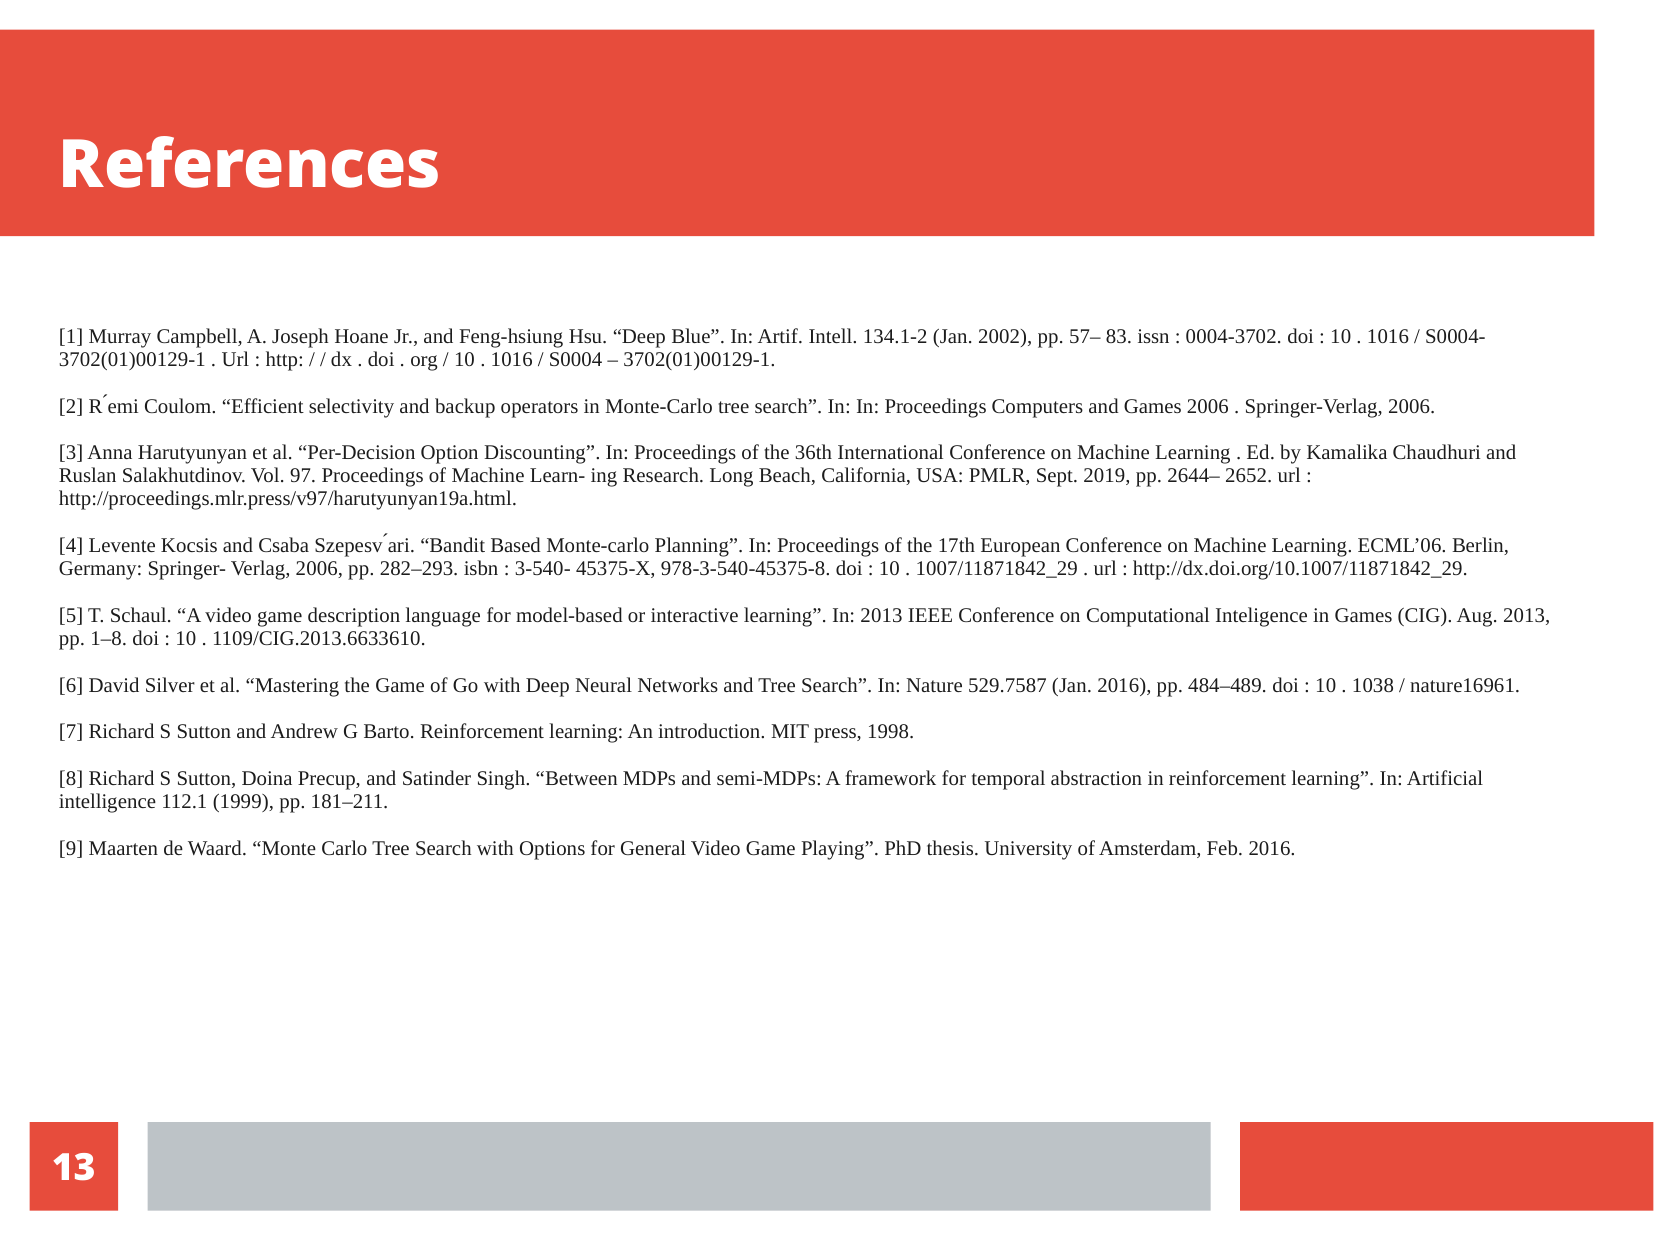

# References
[1] Murray Campbell, A. Joseph Hoane Jr., and Feng-hsiung Hsu. “Deep Blue”. In: Artif. Intell. 134.1-2 (Jan. 2002), pp. 57– 83. issn : 0004-3702. doi : 10 . 1016 / S0004-3702(01)00129-1 . Url : http: / / dx . doi . org / 10 . 1016 / S0004 – 3702(01)00129-1.
[2] R ́emi Coulom. “Efficient selectivity and backup operators in Monte-Carlo tree search”. In: In: Proceedings Computers and Games 2006 . Springer-Verlag, 2006.
[3] Anna Harutyunyan et al. “Per-Decision Option Discounting”. In: Proceedings of the 36th International Conference on Machine Learning . Ed. by Kamalika Chaudhuri and Ruslan Salakhutdinov. Vol. 97. Proceedings of Machine Learn- ing Research. Long Beach, California, USA: PMLR, Sept. 2019, pp. 2644– 2652. url : http://proceedings.mlr.press/v97/harutyunyan19a.html.
[4] Levente Kocsis and Csaba Szepesv ́ari. “Bandit Based Monte-carlo Planning”. In: Proceedings of the 17th European Conference on Machine Learning. ECML’06. Berlin, Germany: Springer- Verlag, 2006, pp. 282–293. isbn : 3-540- 45375-X, 978-3-540-45375-8. doi : 10 . 1007/11871842_29 . url : http://dx.doi.org/10.1007/11871842_29.
[5] T. Schaul. “A video game description language for model-based or interactive learning”. In: 2013 IEEE Conference on Computational Inteligence in Games (CIG). Aug. 2013, pp. 1–8. doi : 10 . 1109/CIG.2013.6633610.
[6] David Silver et al. “Mastering the Game of Go with Deep Neural Networks and Tree Search”. In: Nature 529.7587 (Jan. 2016), pp. 484–489. doi : 10 . 1038 / nature16961.
[7] Richard S Sutton and Andrew G Barto. Reinforcement learning: An introduction. MIT press, 1998.
[8] Richard S Sutton, Doina Precup, and Satinder Singh. “Between MDPs and semi-MDPs: A framework for temporal abstraction in reinforcement learning”. In: Artificial intelligence 112.1 (1999), pp. 181–211.
[9] Maarten de Waard. “Monte Carlo Tree Search with Options for General Video Game Playing”. PhD thesis. University of Amsterdam, Feb. 2016.
13